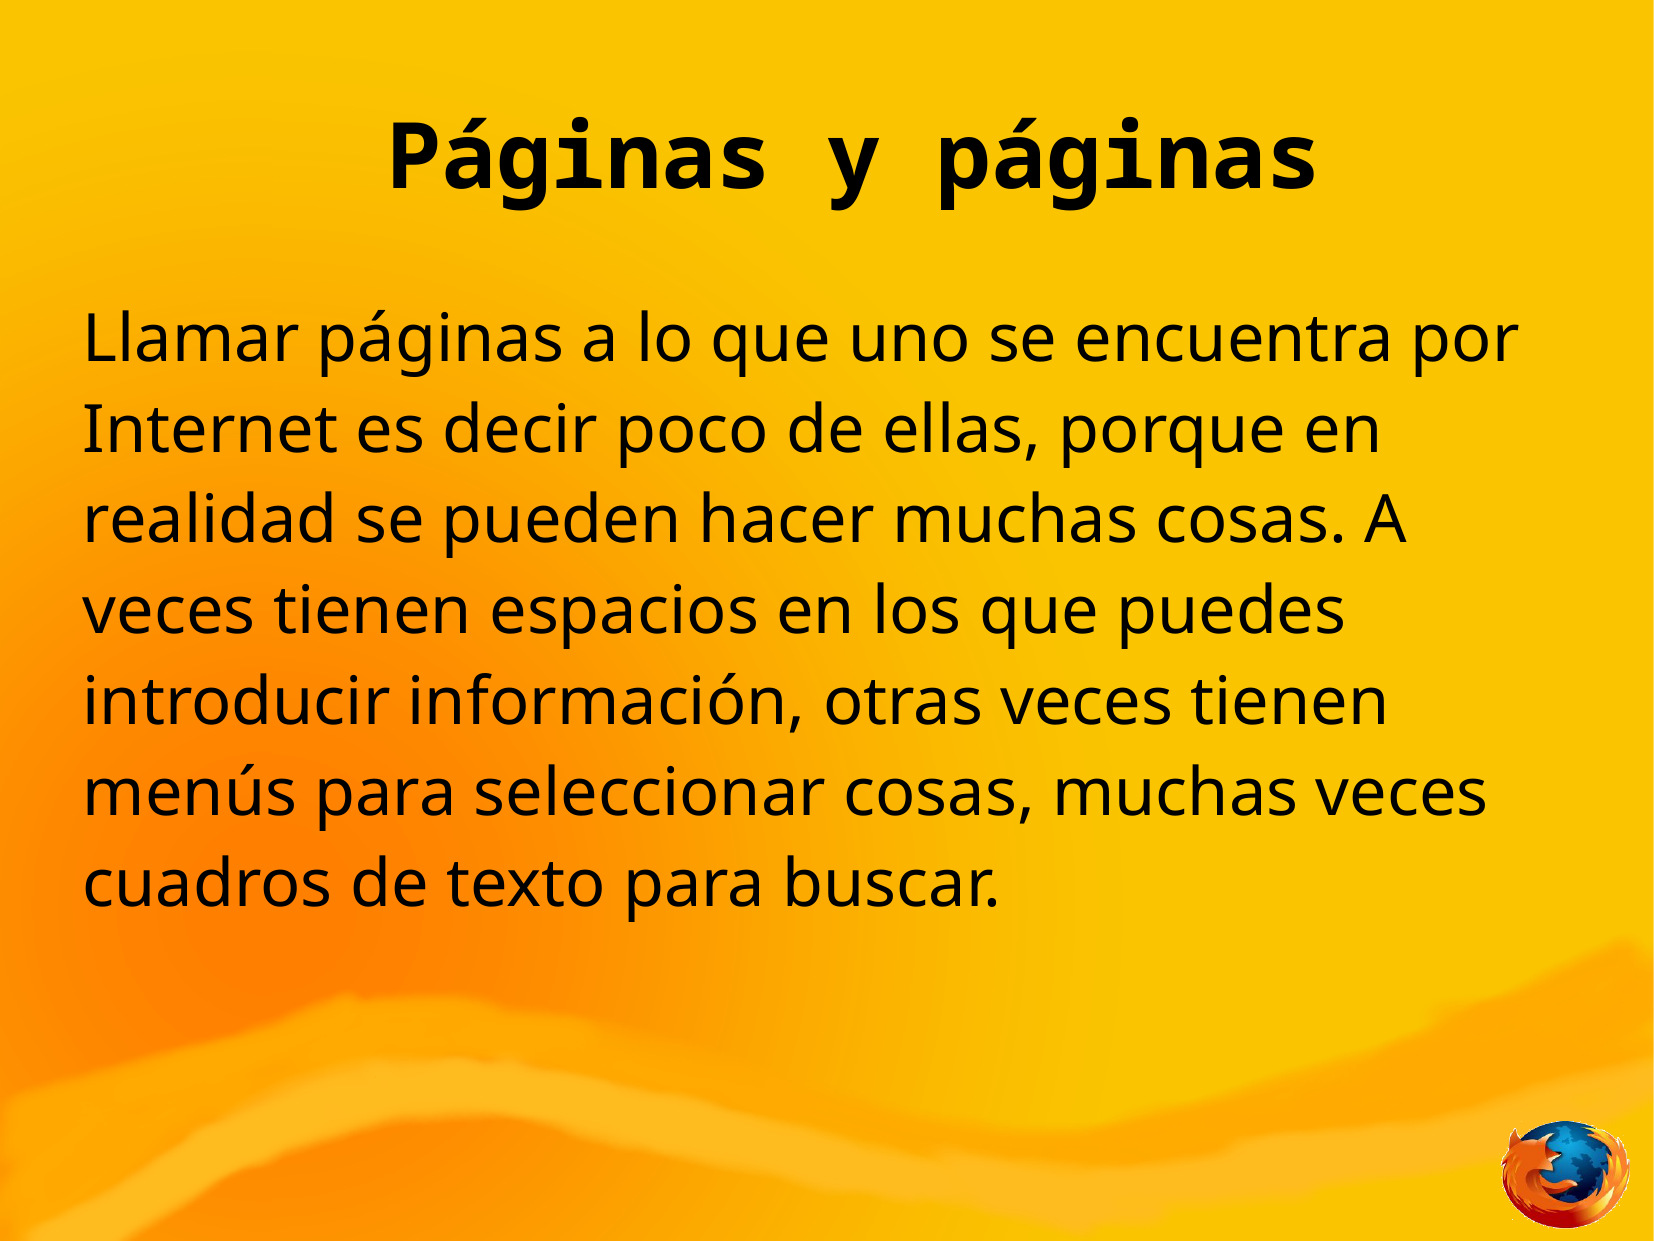

# Páginas y páginas
Llamar páginas a lo que uno se encuentra por Internet es decir poco de ellas, porque en realidad se pueden hacer muchas cosas. A veces tienen espacios en los que puedes introducir información, otras veces tienen menús para seleccionar cosas, muchas veces cuadros de texto para buscar.